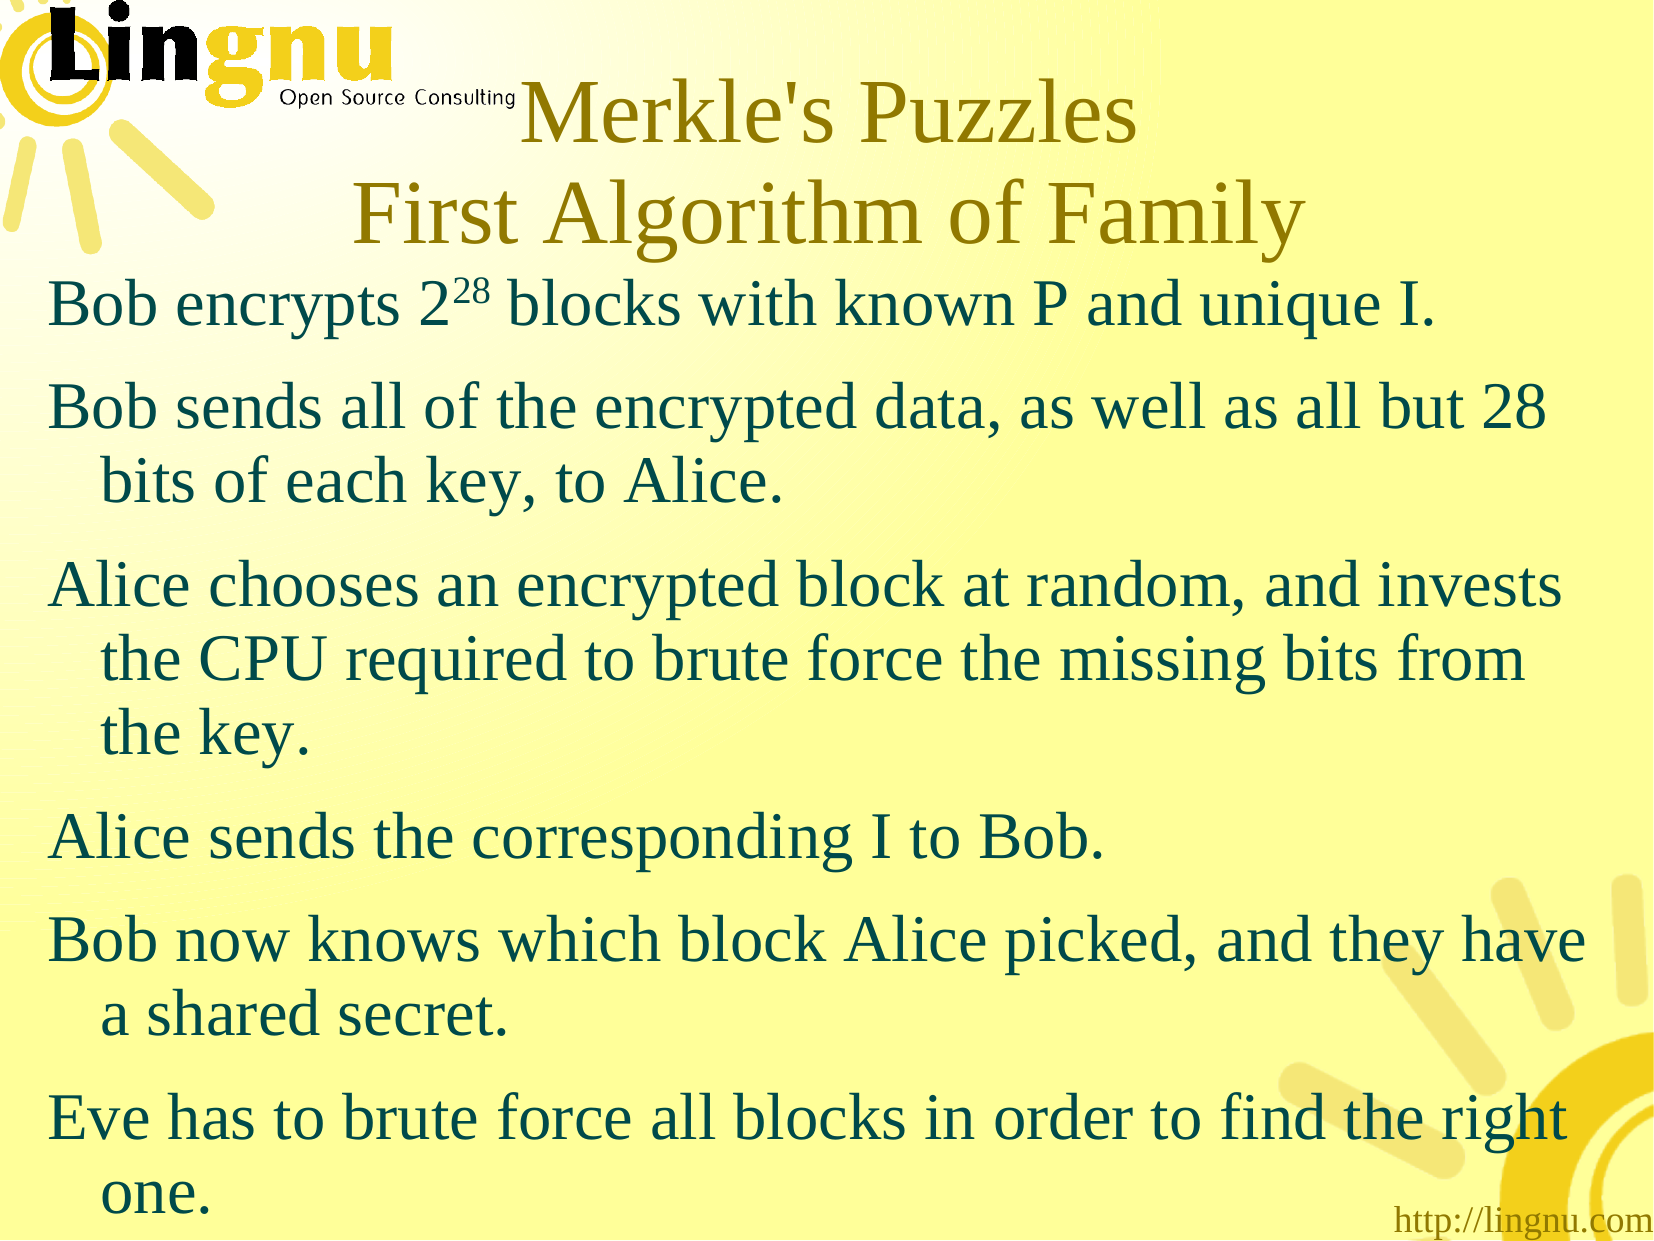

# Merkle's Puzzles First Algorithm of Family
Bob encrypts 228 blocks with known P and unique I.
Bob sends all of the encrypted data, as well as all but 28 bits of each key, to Alice.
Alice chooses an encrypted block at random, and invests the CPU required to brute force the missing bits from the key.
Alice sends the corresponding I to Bob.
Bob now knows which block Alice picked, and they have a shared secret.
Eve has to brute force all blocks in order to find the right one.